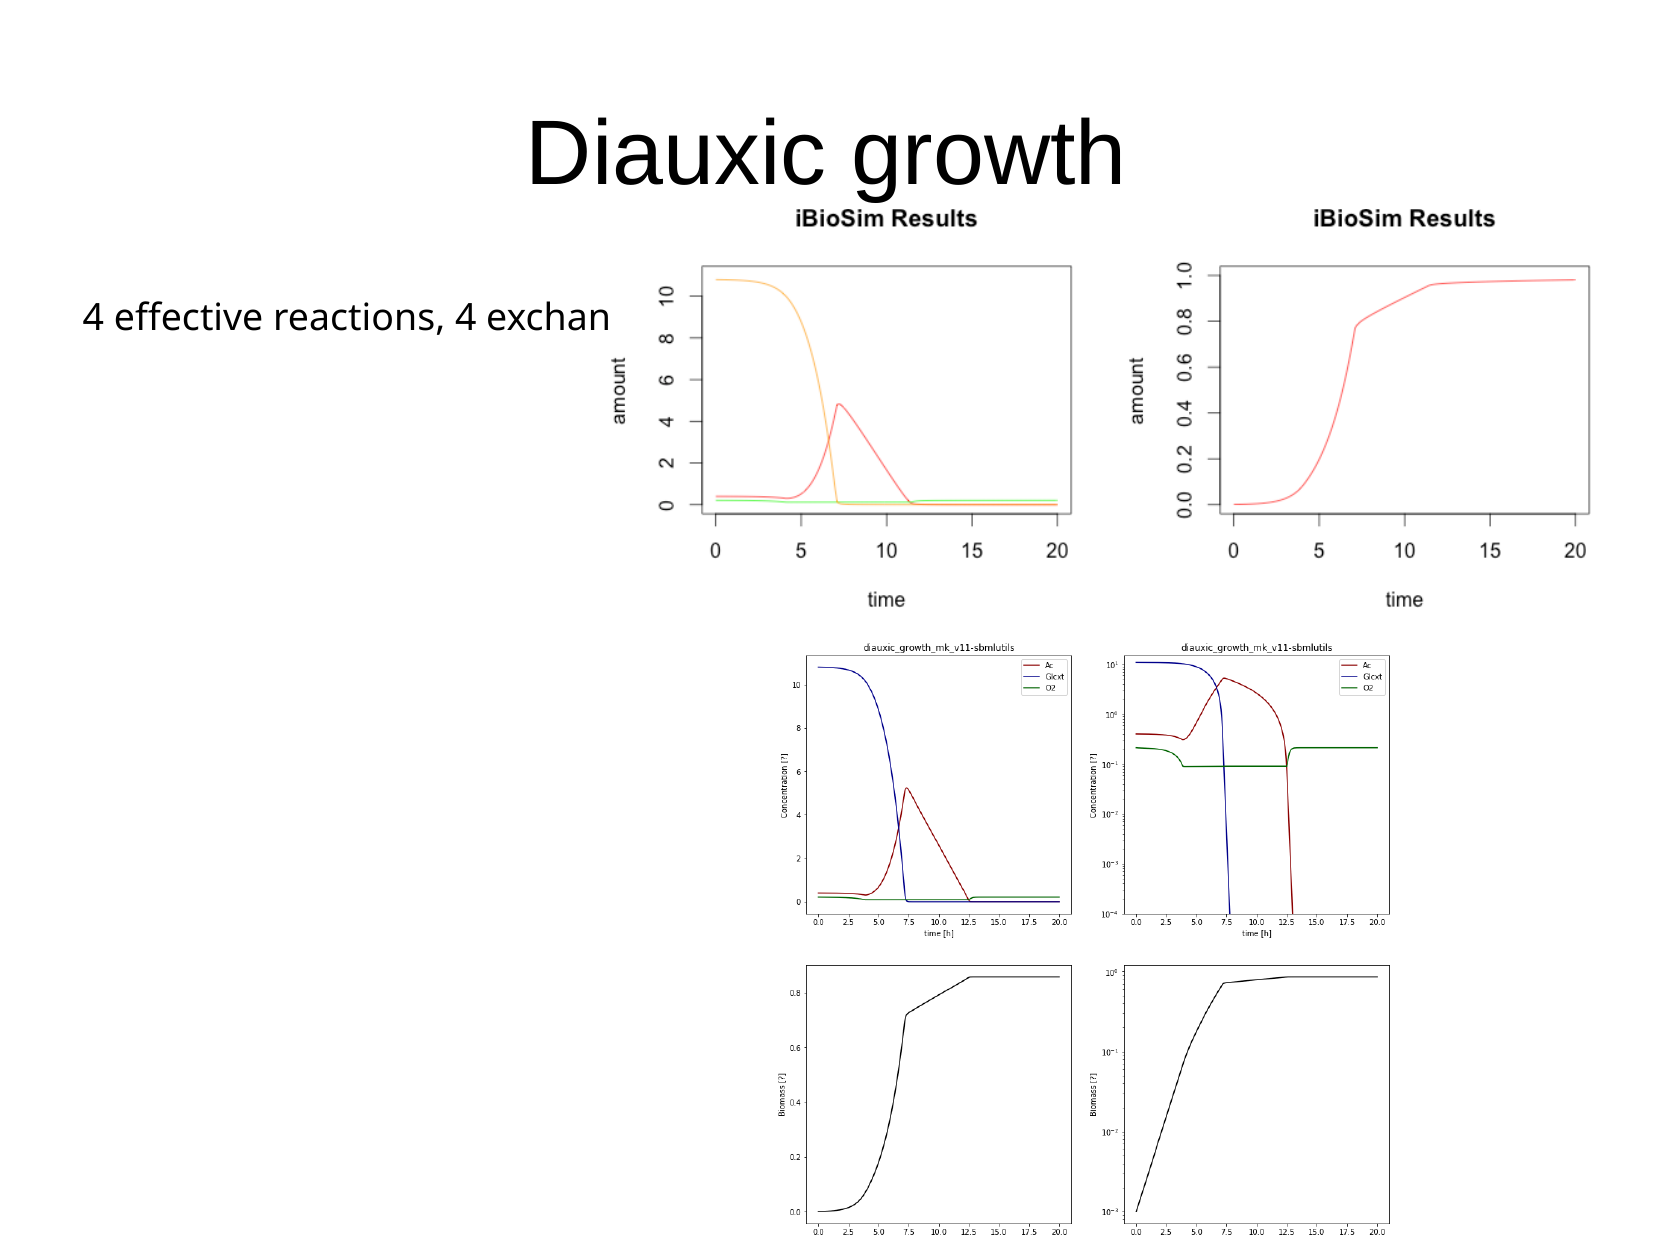

# Diauxic growth
4 effective reactions, 4 exchange reactions